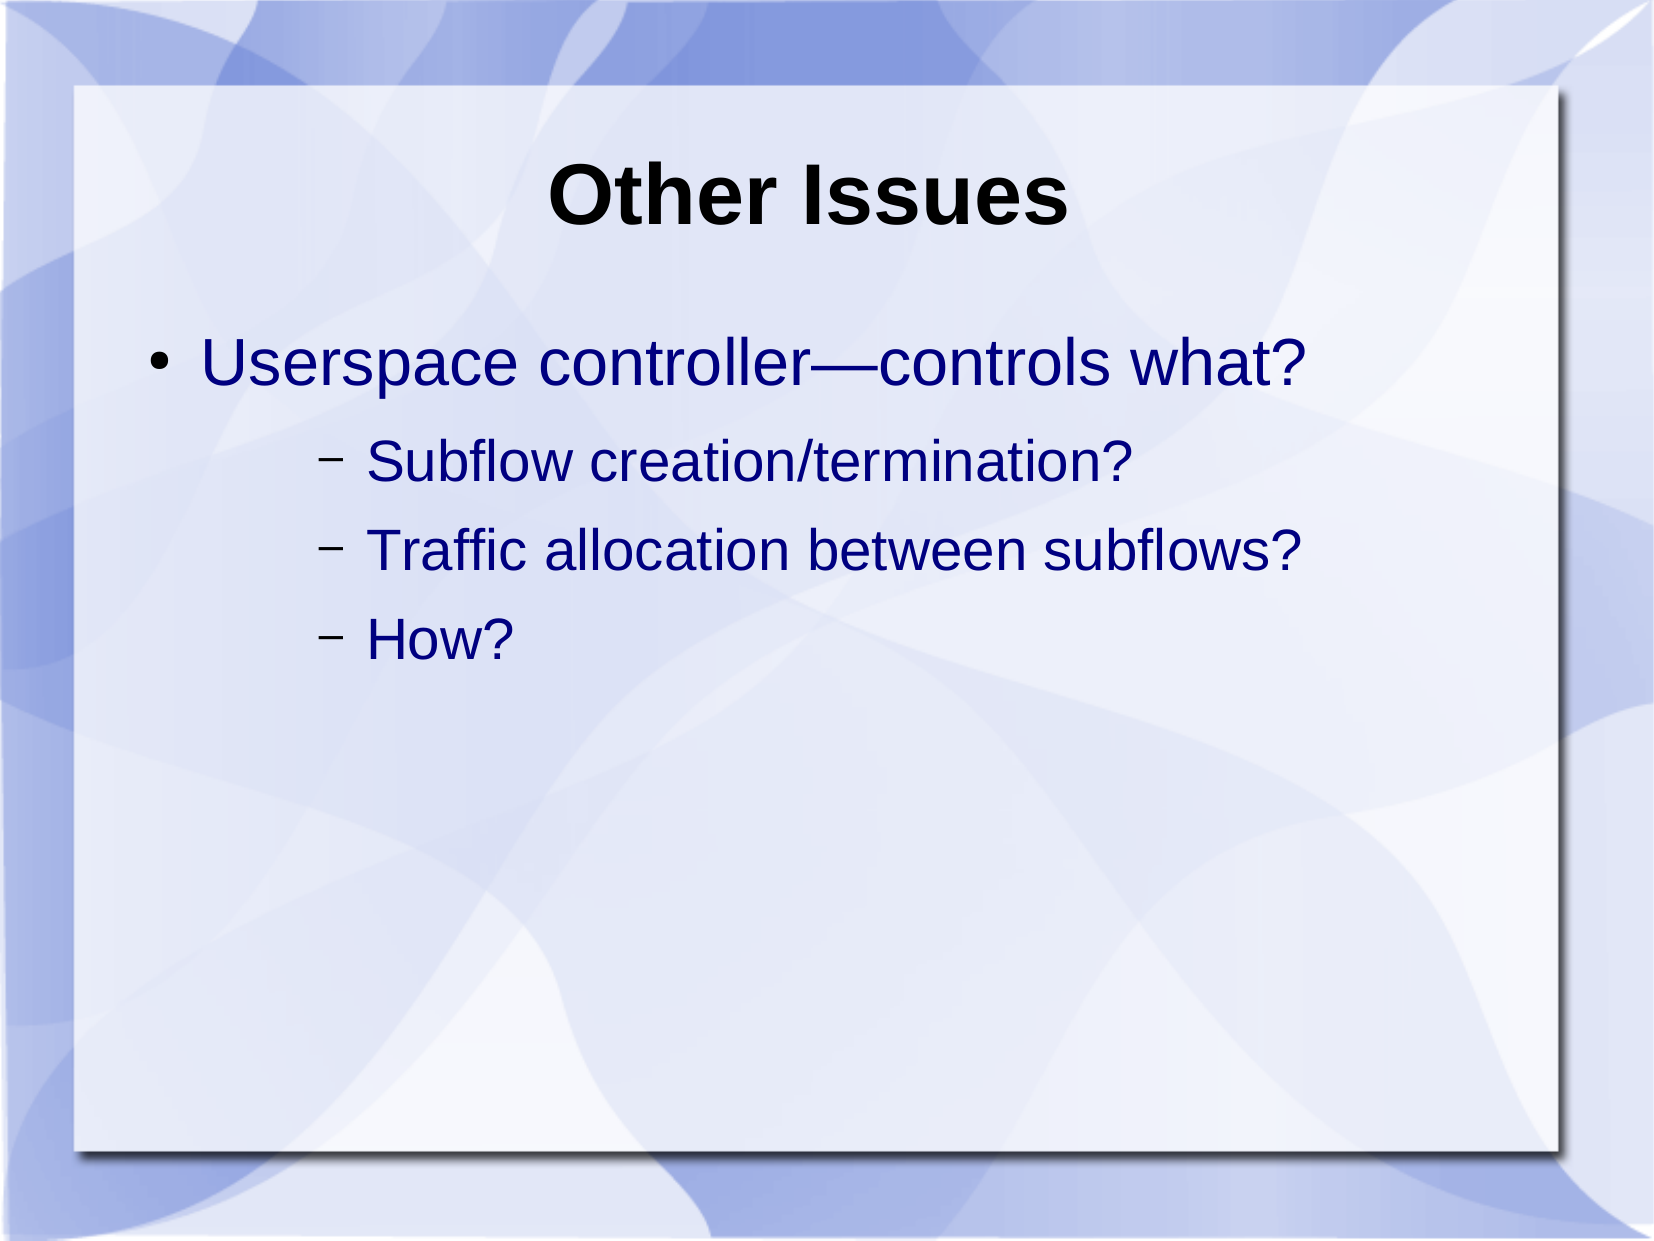

# Other Issues
Userspace controller—controls what?
Subflow creation/termination?
Traffic allocation between subflows?
How?